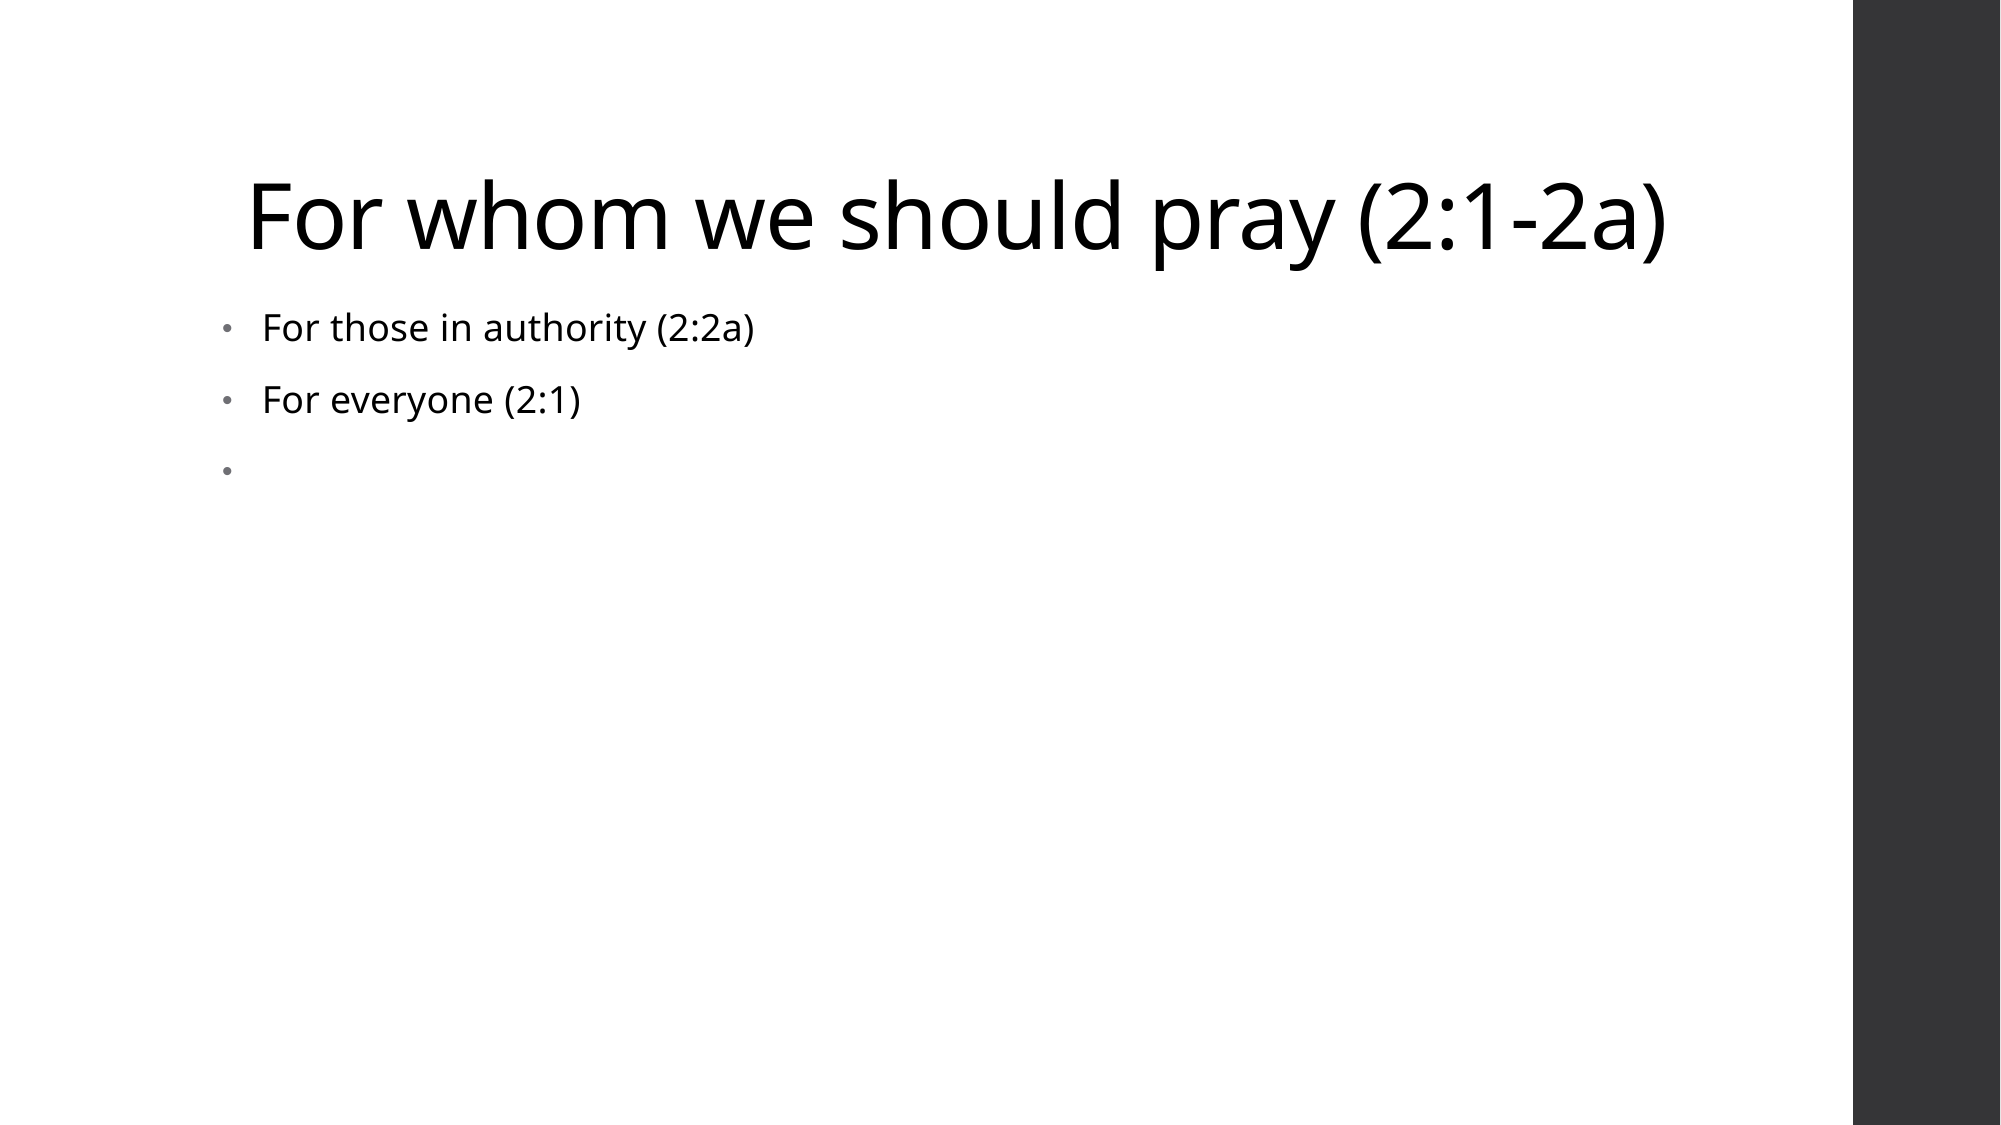

# For whom we should pray (2:1-2a)
 For those in authority (2:2a)
 For everyone (2:1)